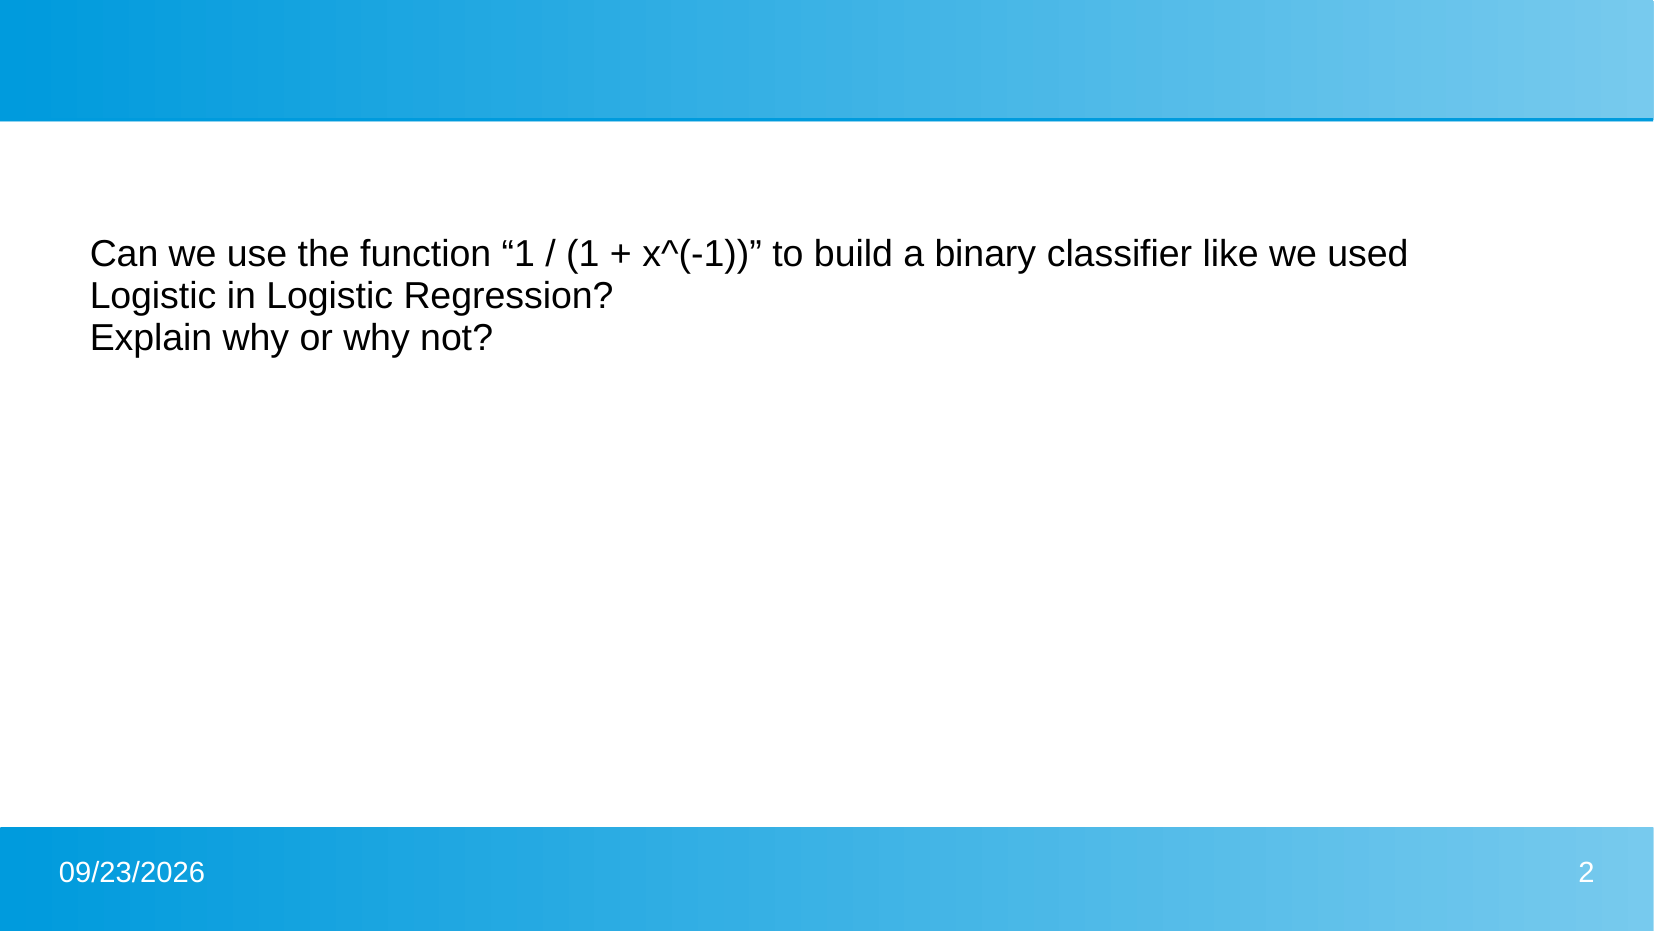

#
Can we use the function “1 / (1 + x^(-1))” to build a binary classifier like we used Logistic in Logistic Regression?
Explain why or why not?
2